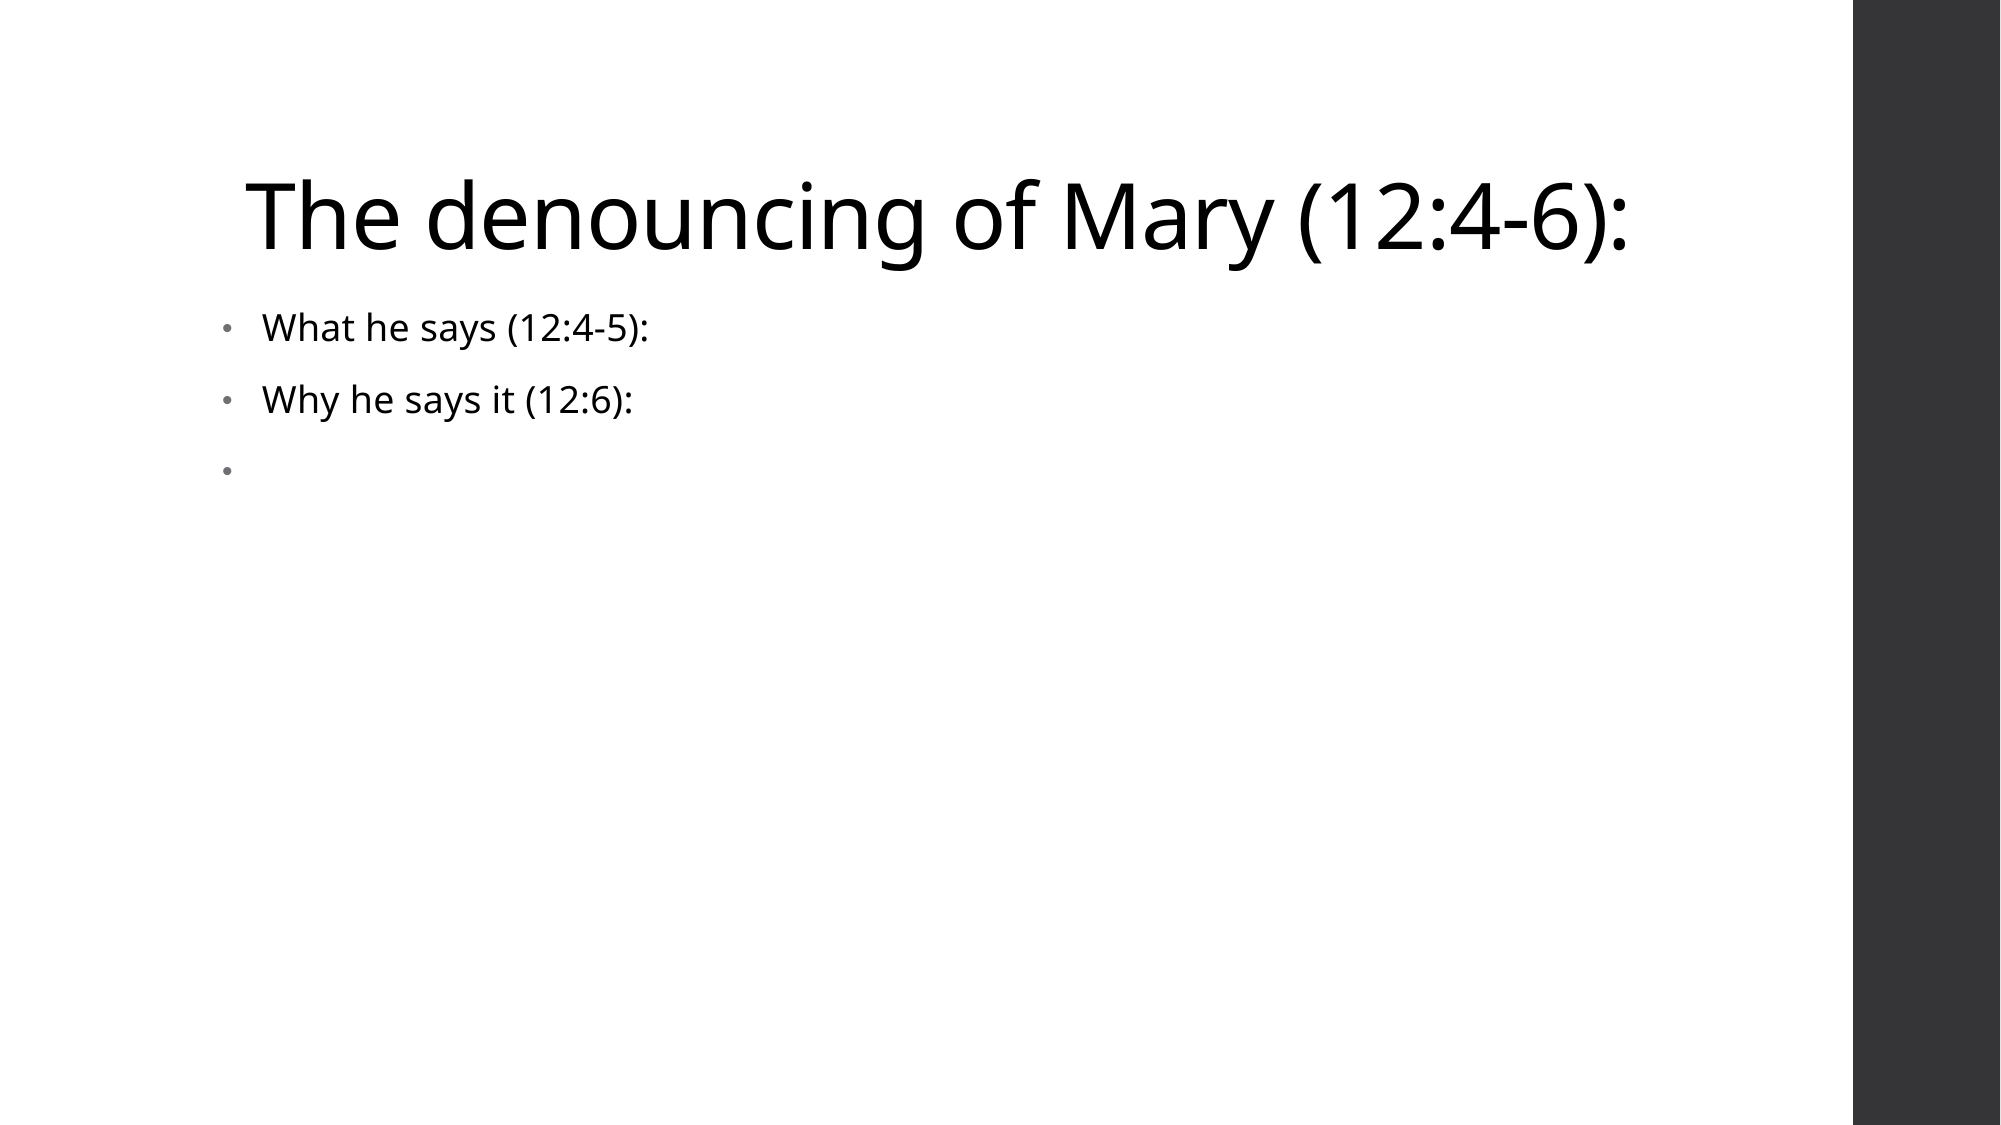

# The denouncing of Mary (12:4-6):
 What he says (12:4-5):
 Why he says it (12:6):